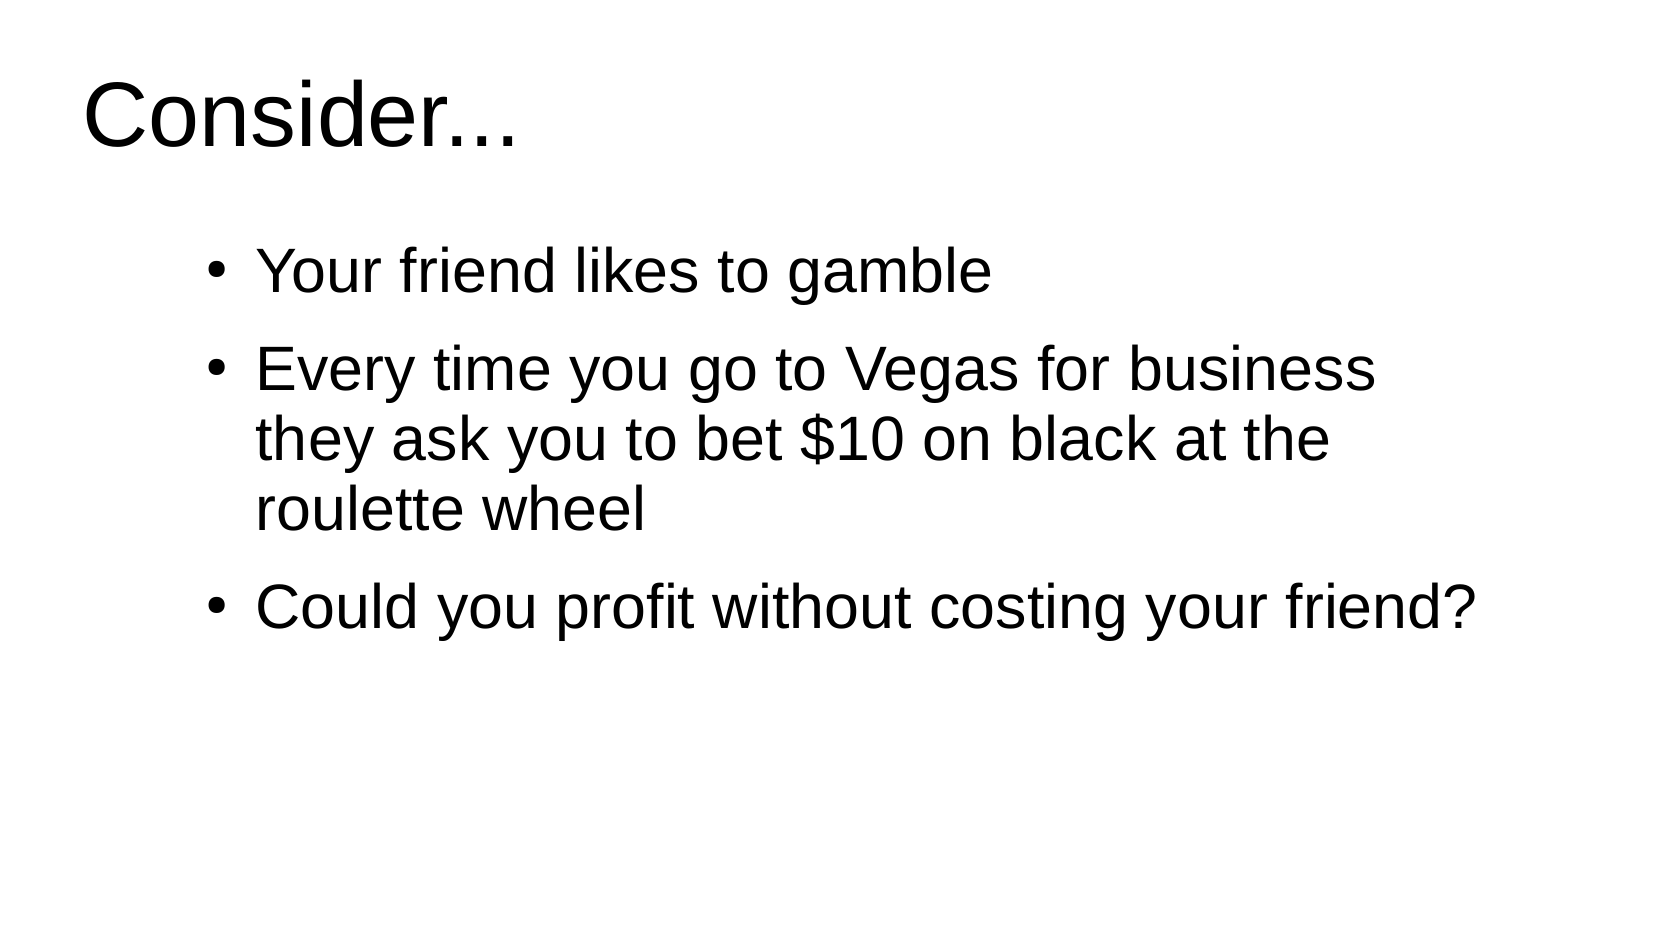

# Consider...
Your friend likes to gamble
Every time you go to Vegas for business they ask you to bet $10 on black at the roulette wheel
Could you profit without costing your friend?